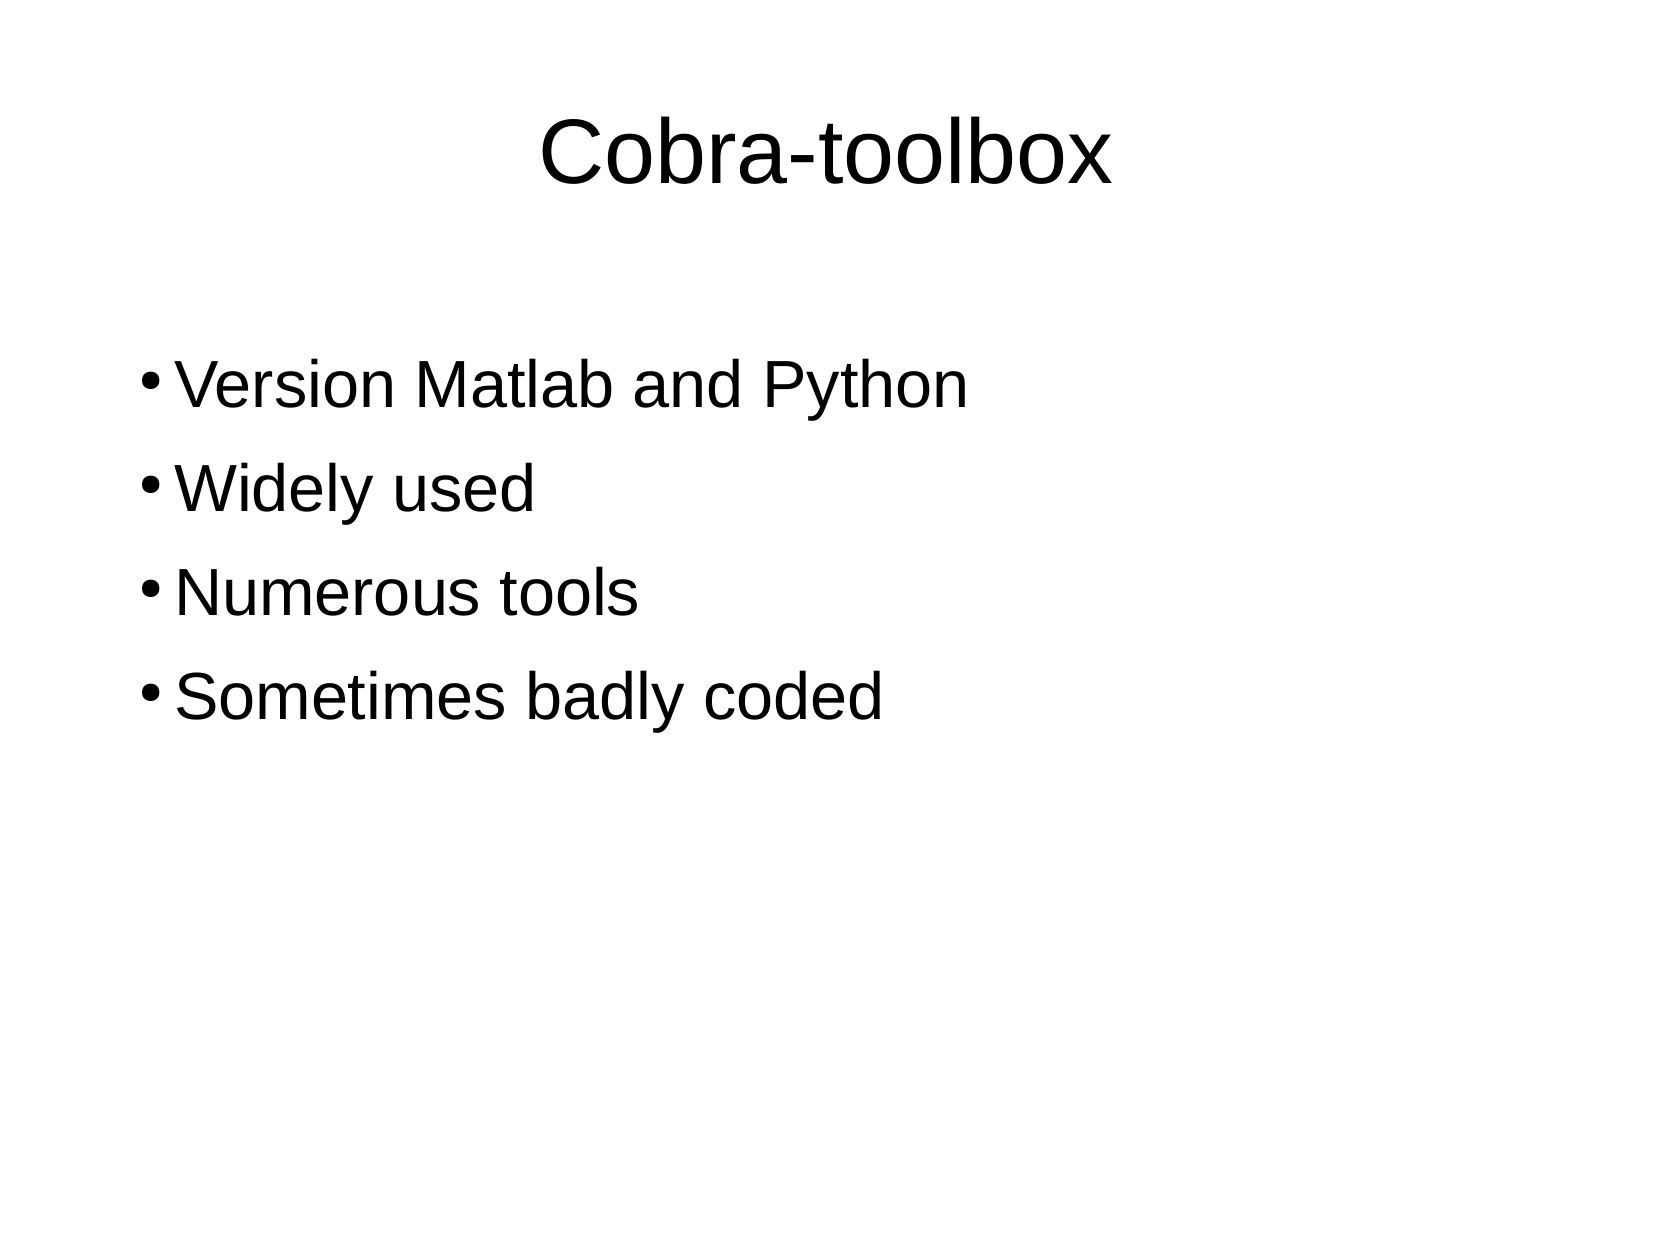

# Cobra-toolbox
Version Matlab and Python
Widely used
Numerous tools
Sometimes badly coded